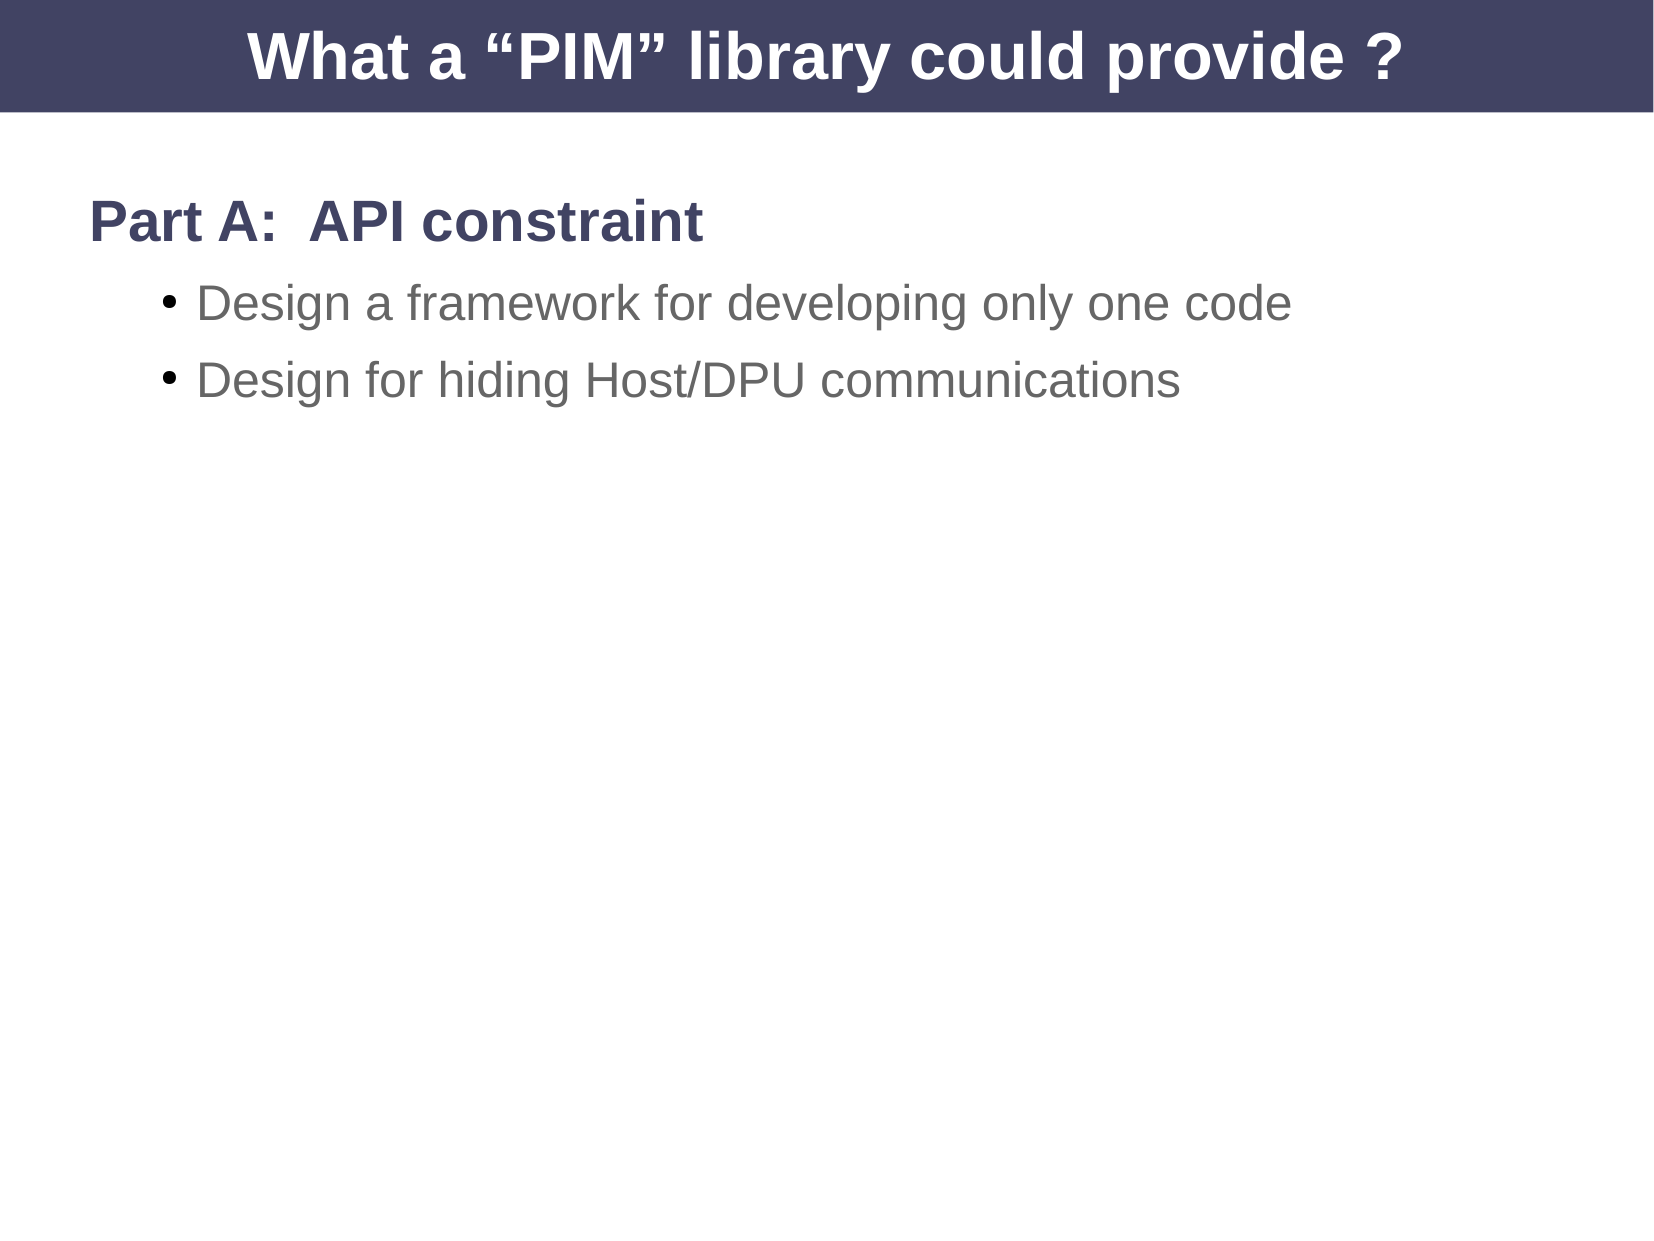

What a “PIM” library could provide ?
Part A: API constraint
Design a framework for developing only one code
Design for hiding Host/DPU communications